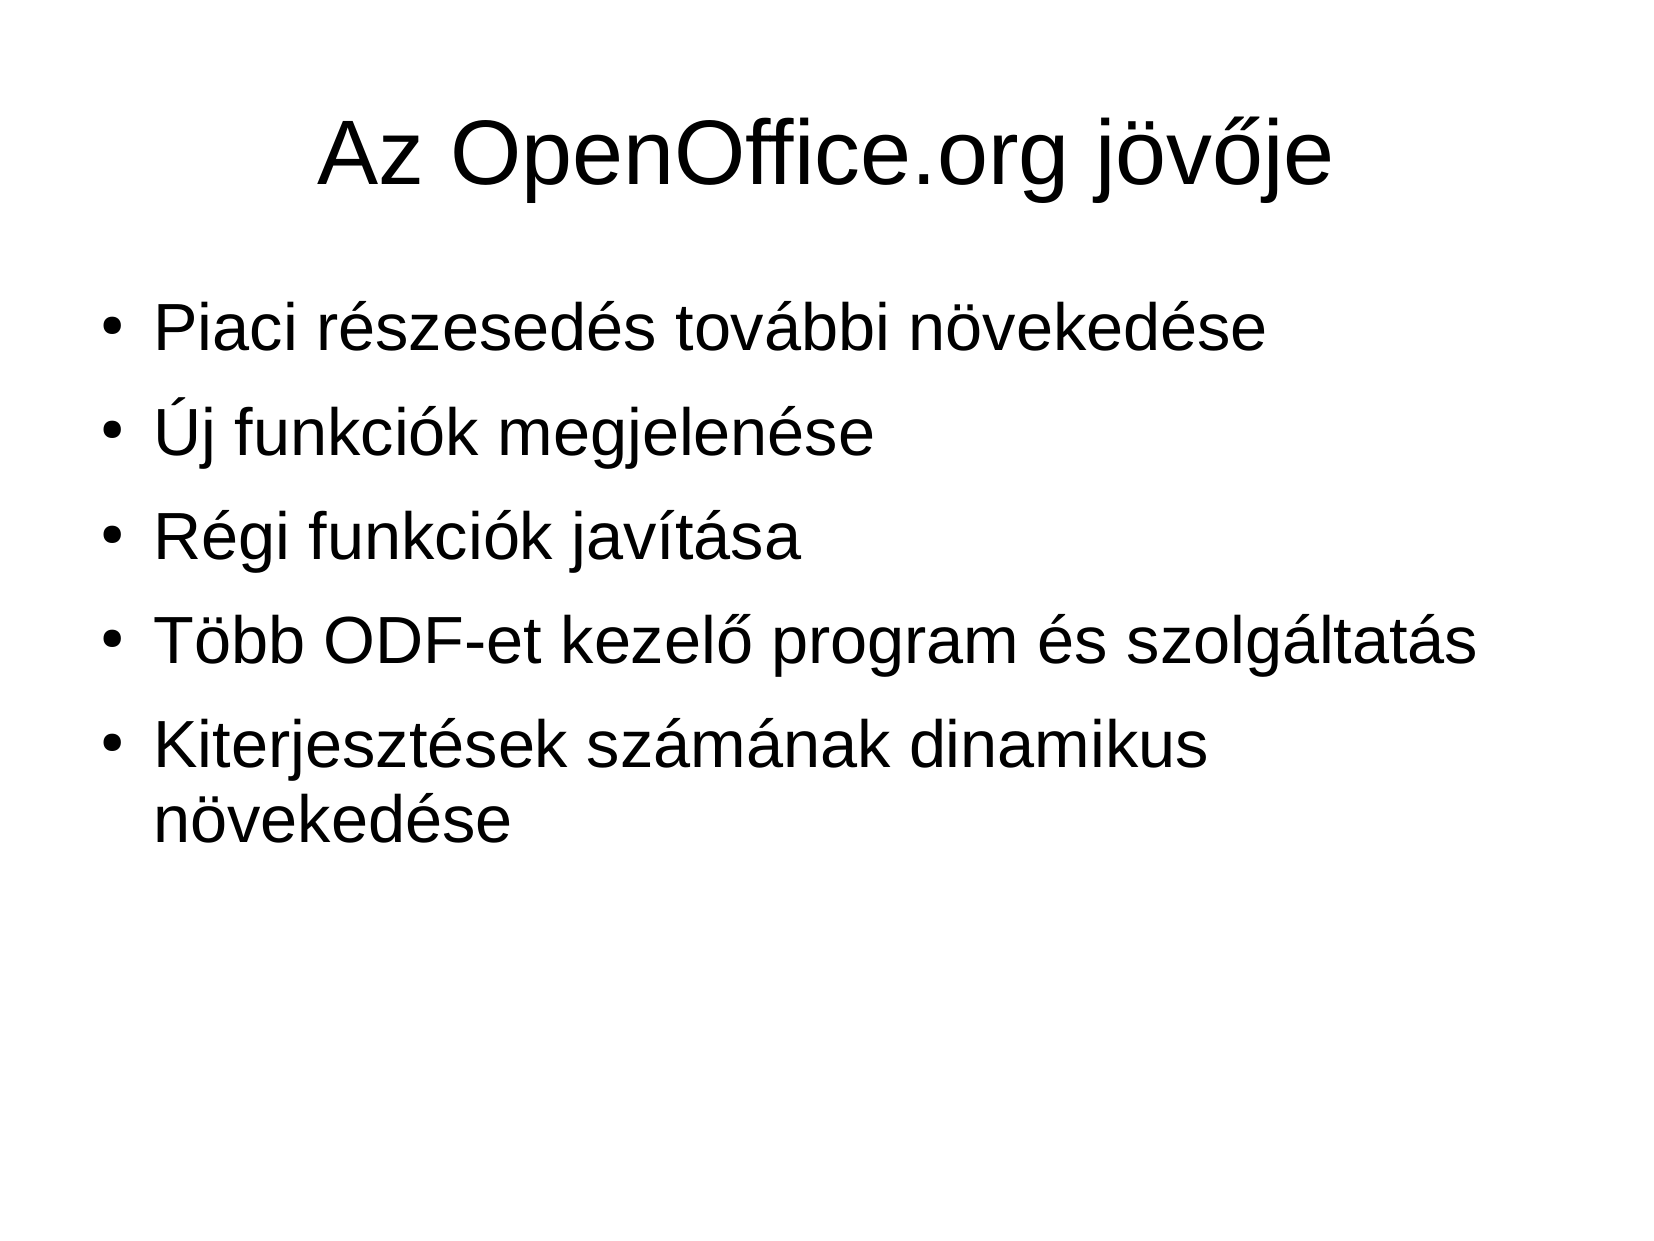

# Az OpenOffice.org jövője
Piaci részesedés további növekedése
Új funkciók megjelenése
Régi funkciók javítása
Több ODF-et kezelő program és szolgáltatás
Kiterjesztések számának dinamikus növekedése